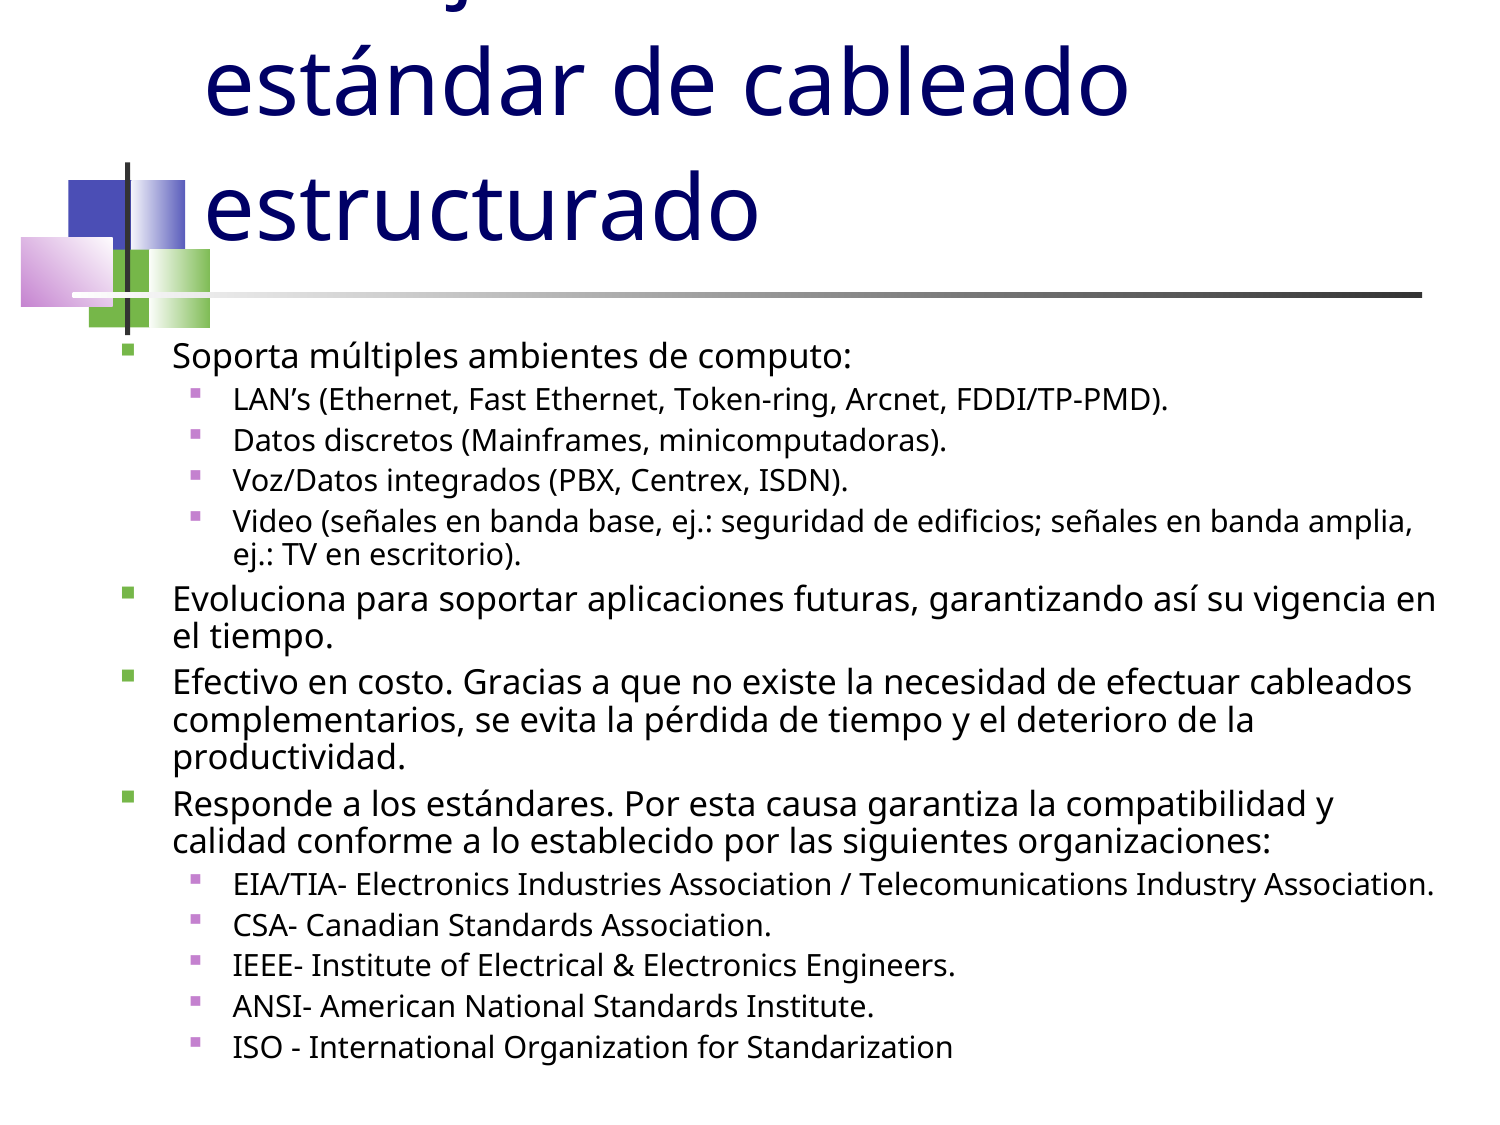

# Ventajas de usar un estándar de cableado estructurado
Soporta múltiples ambientes de computo:
LAN’s (Ethernet, Fast Ethernet, Token-ring, Arcnet, FDDI/TP-PMD).
Datos discretos (Mainframes, minicomputadoras).
Voz/Datos integrados (PBX, Centrex, ISDN).
Video (señales en banda base, ej.: seguridad de edificios; señales en banda amplia, ej.: TV en escritorio).
Evoluciona para soportar aplicaciones futuras, garantizando así su vigencia en el tiempo.
Efectivo en costo. Gracias a que no existe la necesidad de efectuar cableados complementarios, se evita la pérdida de tiempo y el deterioro de la productividad.
Responde a los estándares. Por esta causa garantiza la compatibilidad y calidad conforme a lo establecido por las siguientes organizaciones:
EIA/TIA- Electronics Industries Association / Telecomunications Industry Association.
CSA- Canadian Standards Association.
IEEE- Institute of Electrical & Electronics Engineers.
ANSI- American National Standards Institute.
ISO - International Organization for Standarization